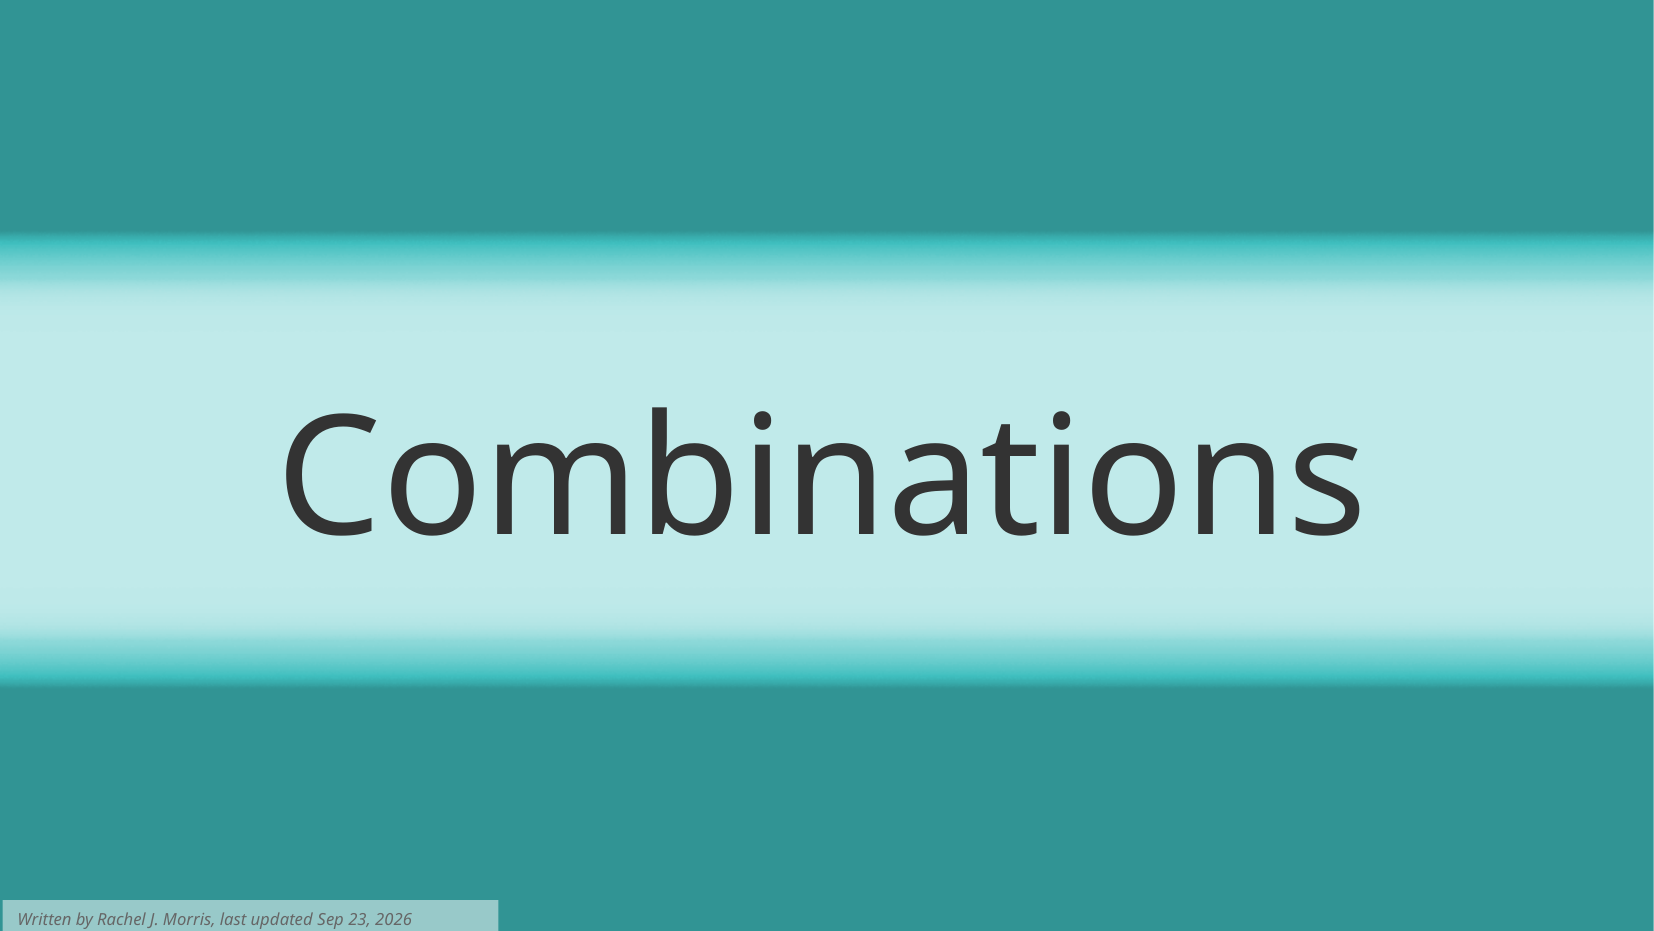

# Combinations
Written by Rachel J. Morris, last updated